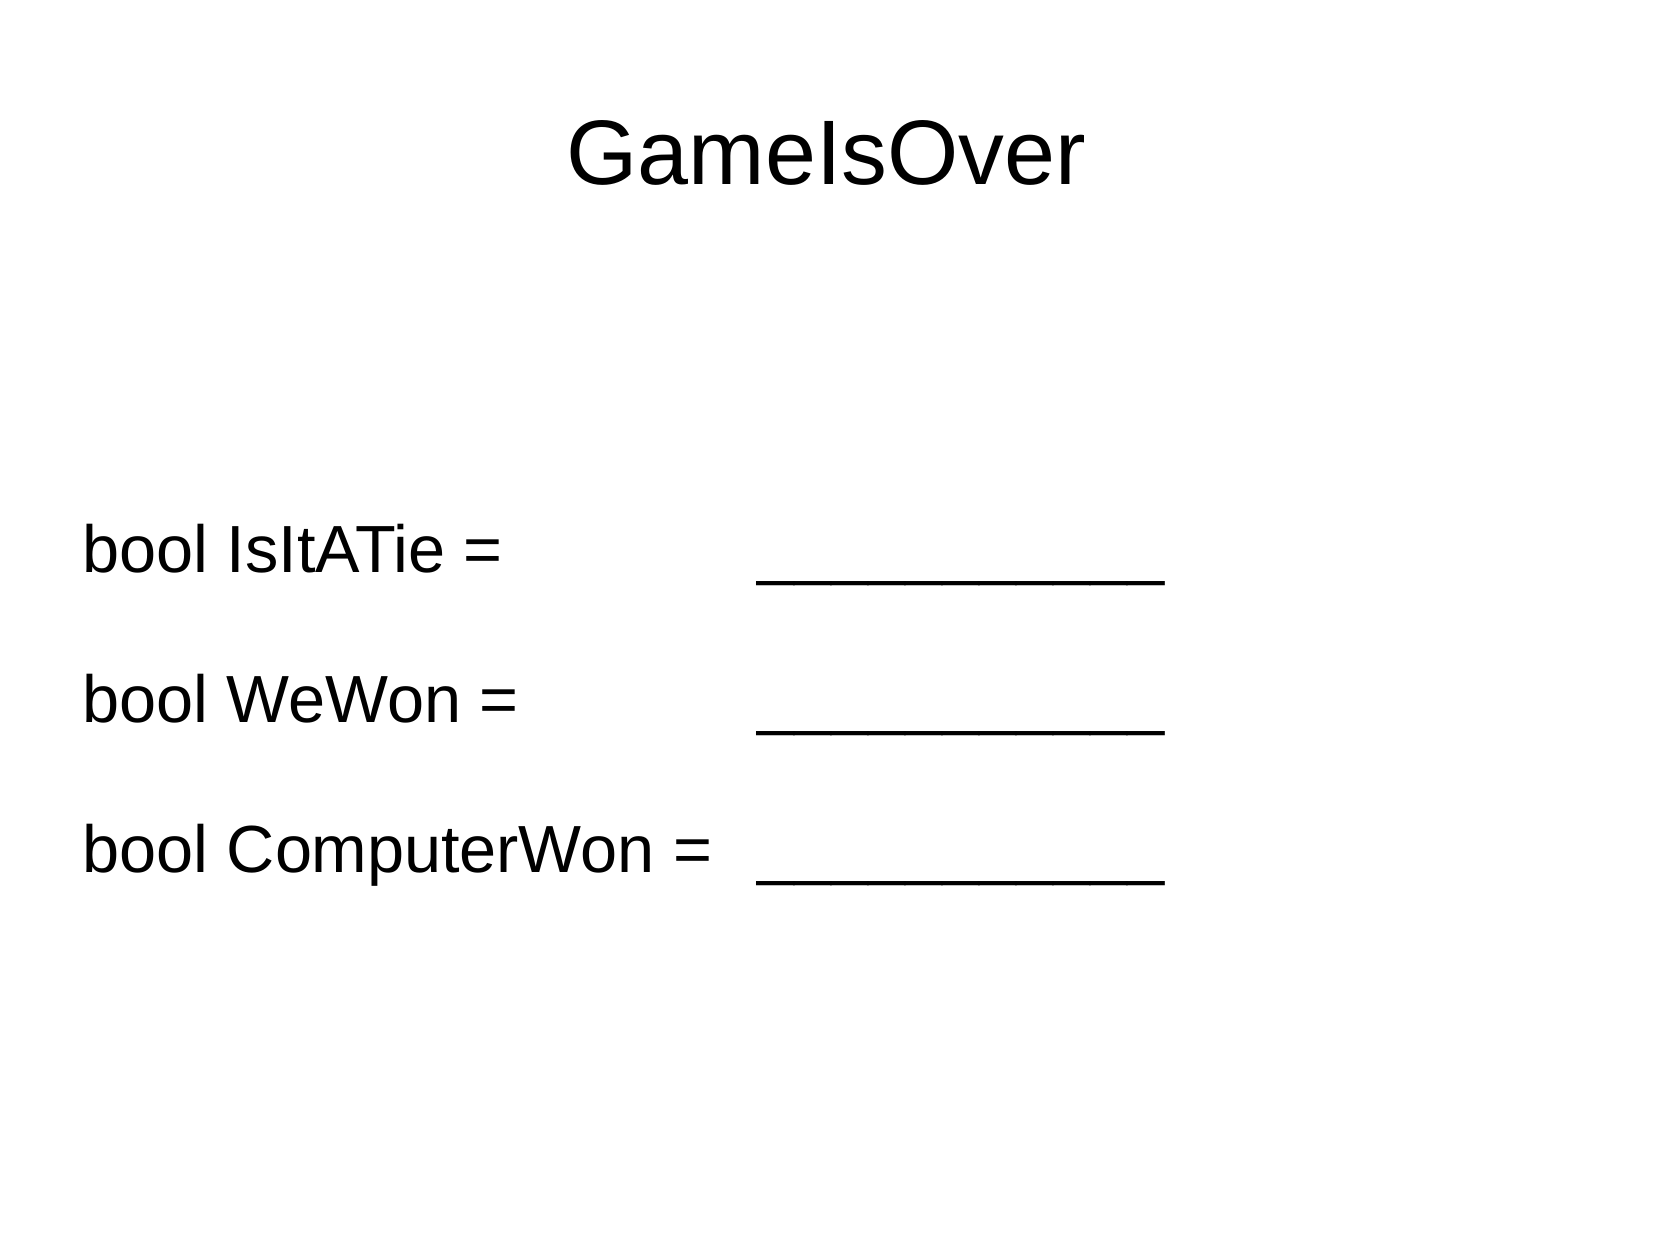

# GameIsOver
bool IsItATie = 				___________
bool WeWon = 			___________
bool ComputerWon = 	___________